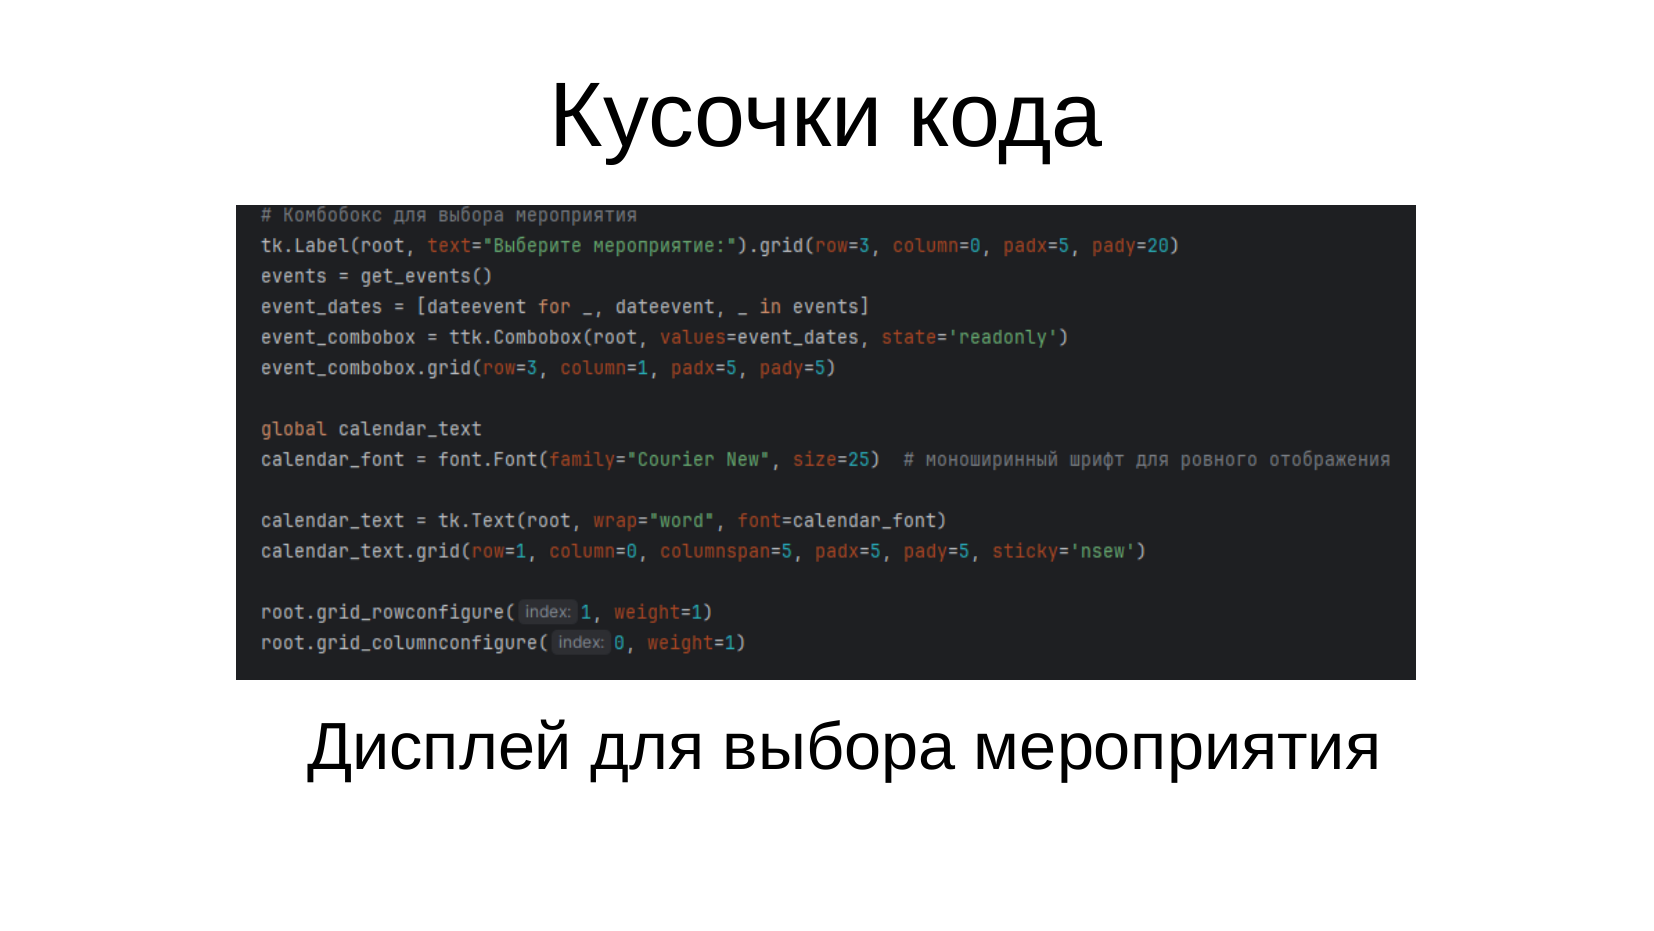

Кусочки кода
# Дисплей для выбора мероприятия